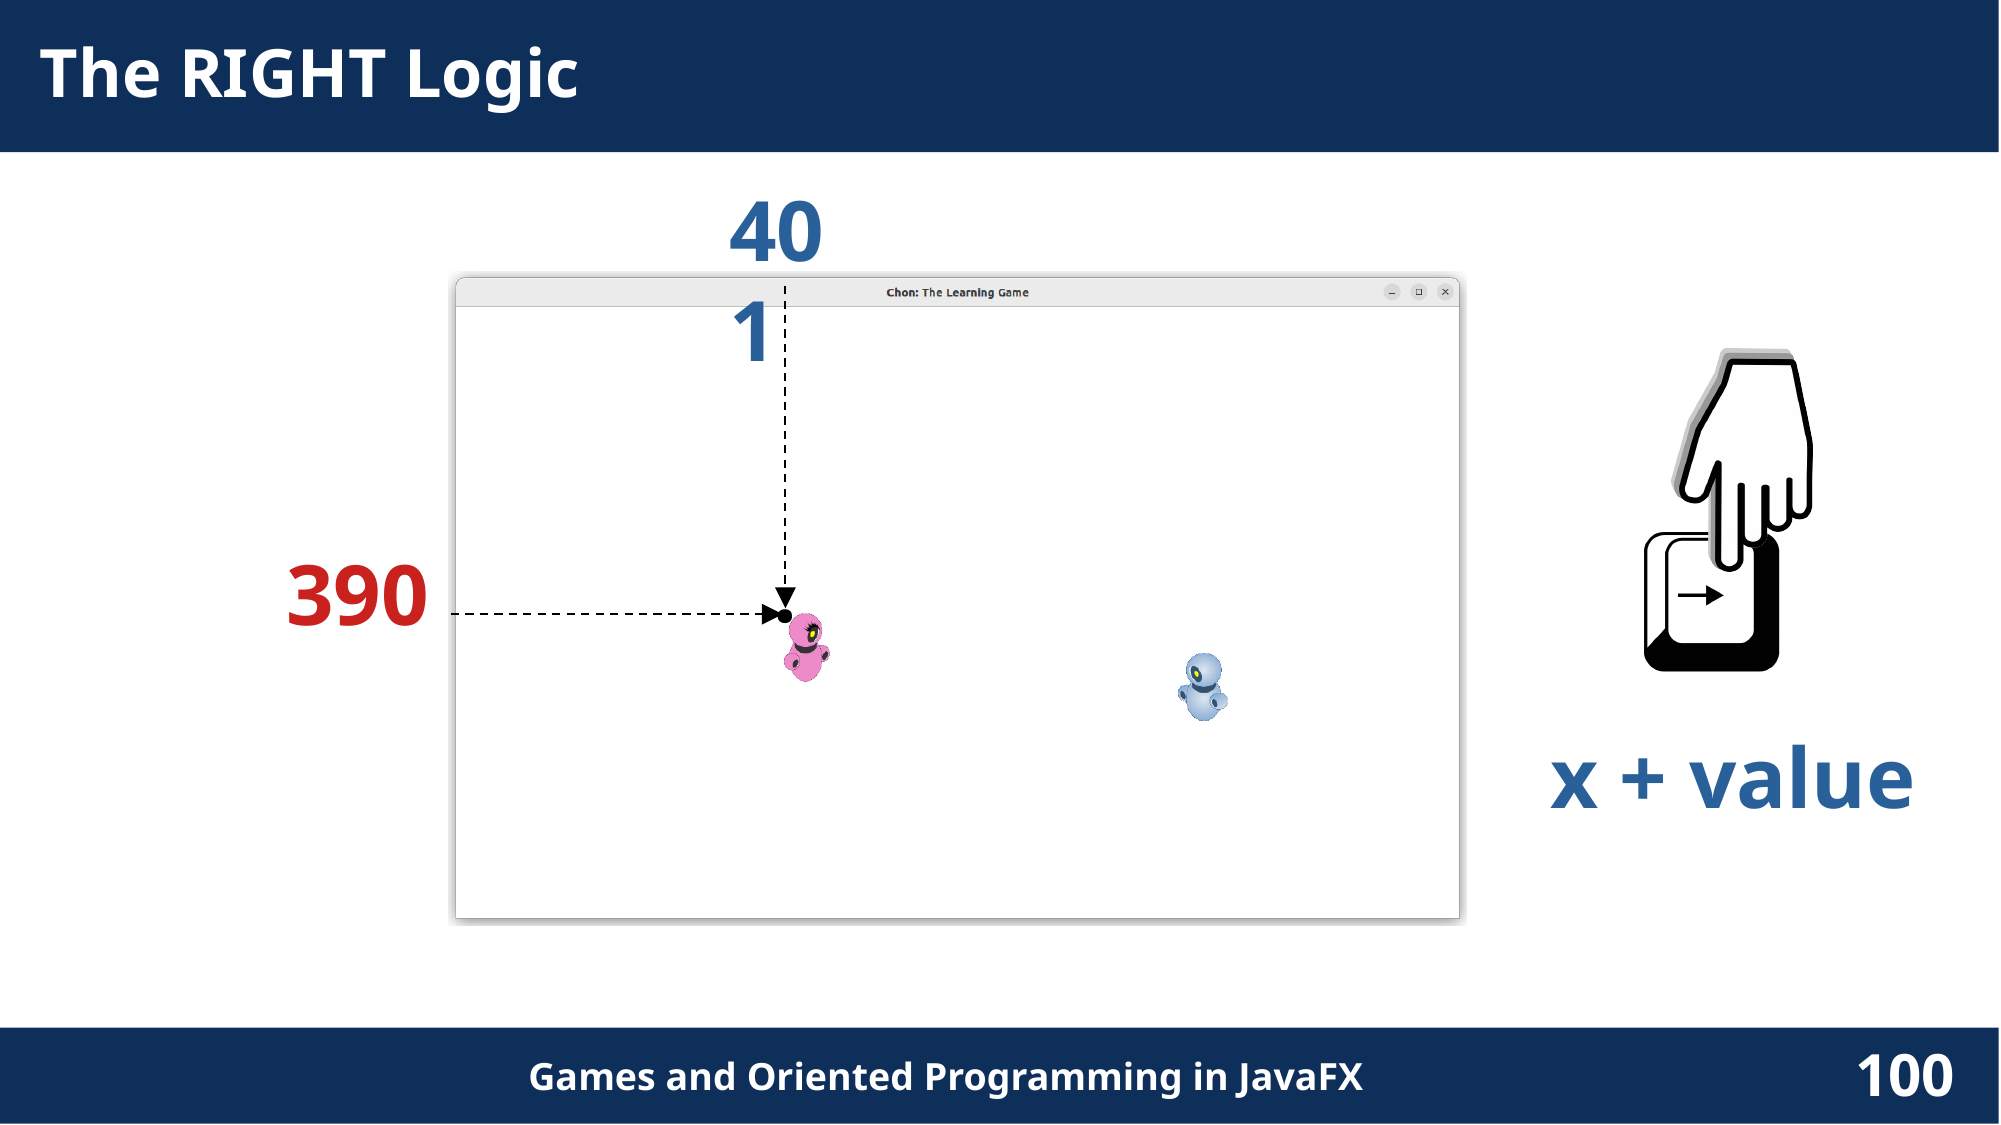

The RIGHT Logic
401
.
390
x + value